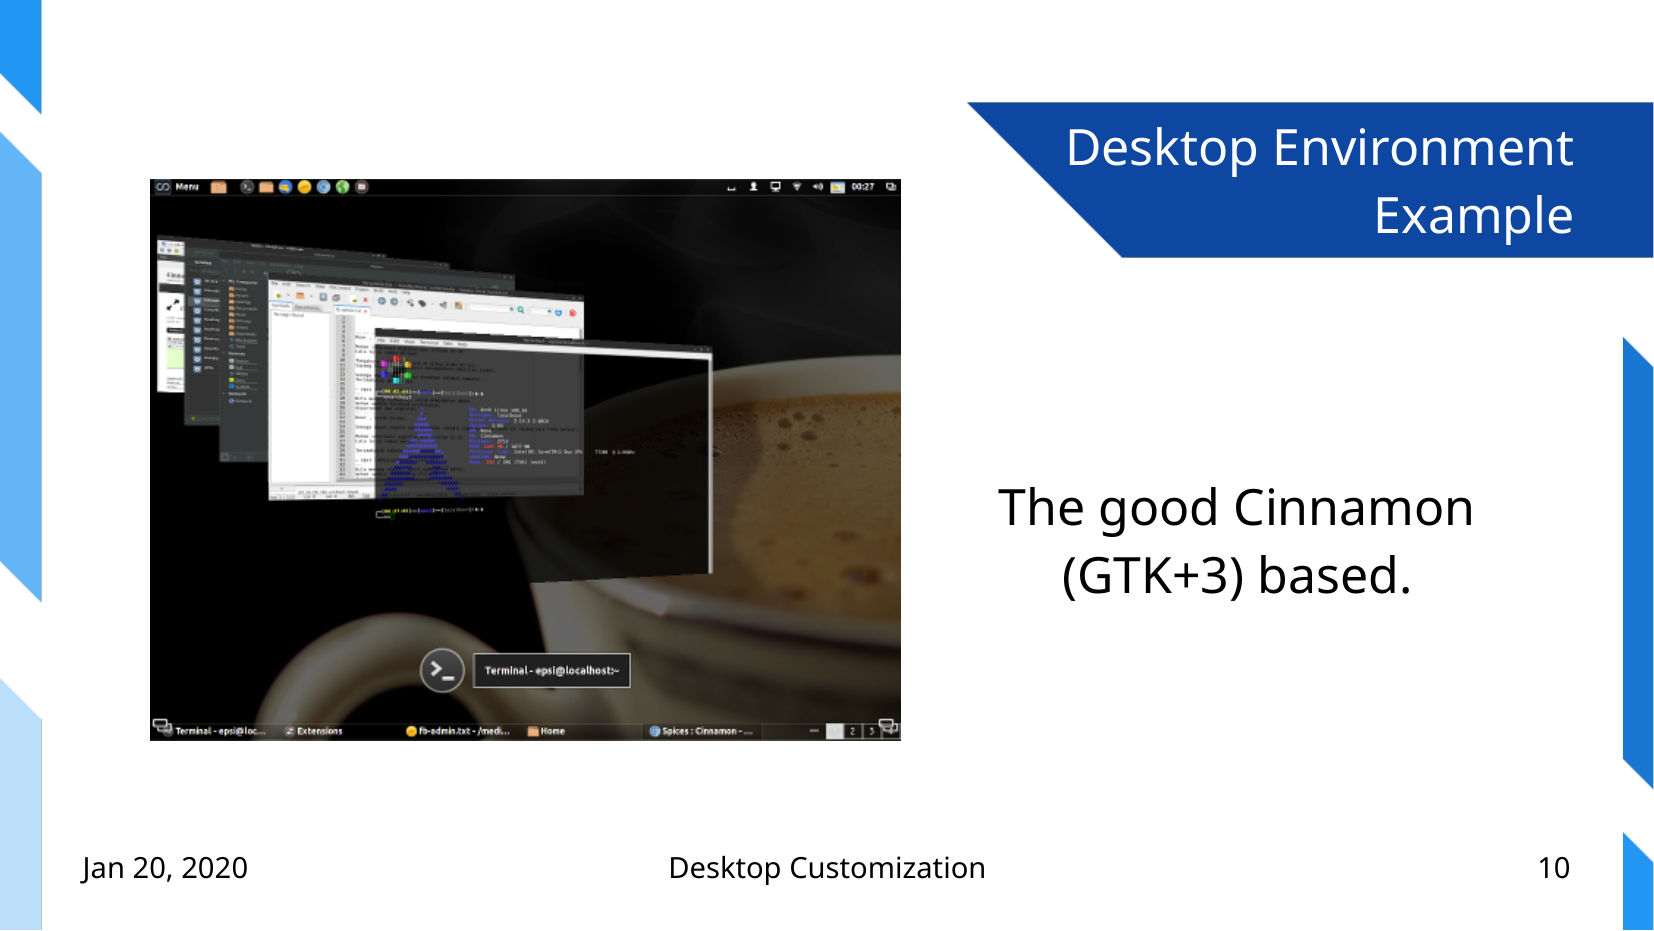

# Desktop Environment Example
The good Cinnamon
(GTK+3) based.
Jan 20, 2020
Desktop Customization
10